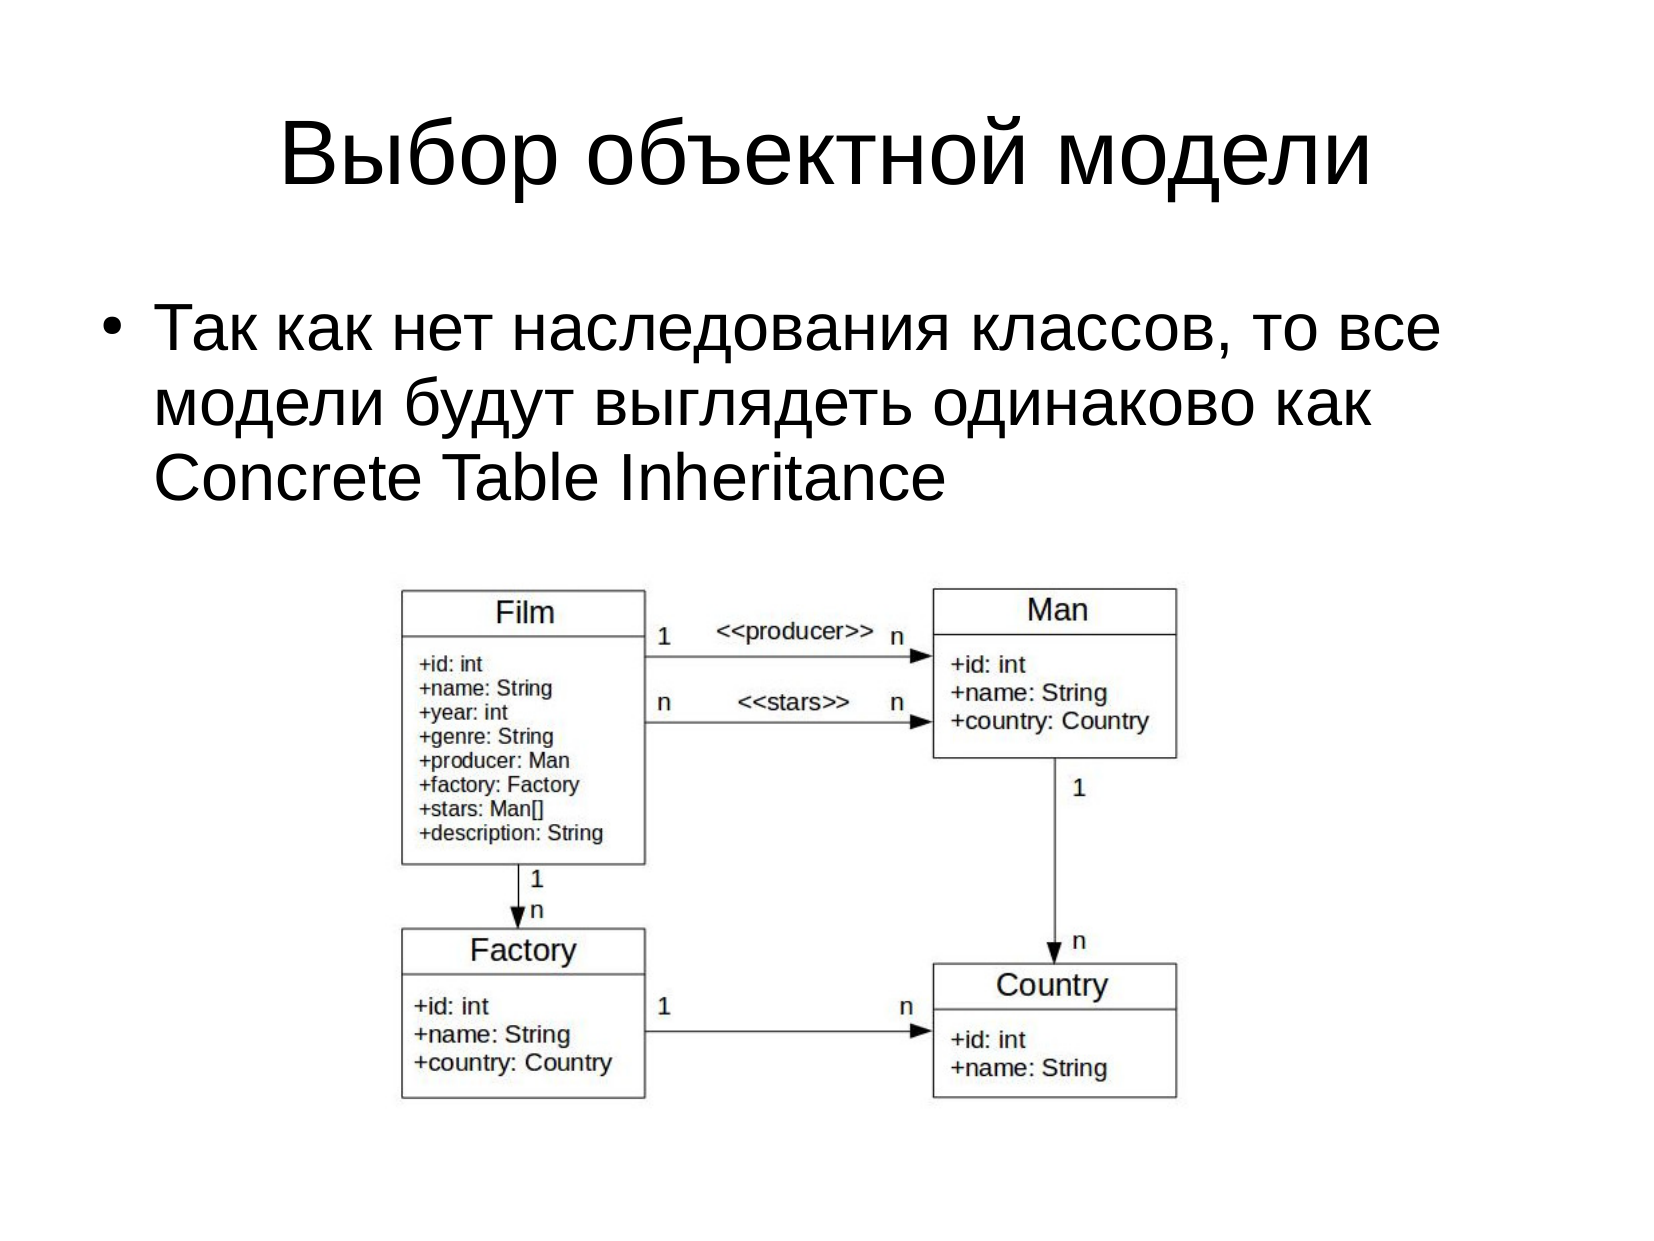

# Выбор объектной модели
Так как нет наследования классов, то все модели будут выглядеть одинаково как Concrete Table Inheritance